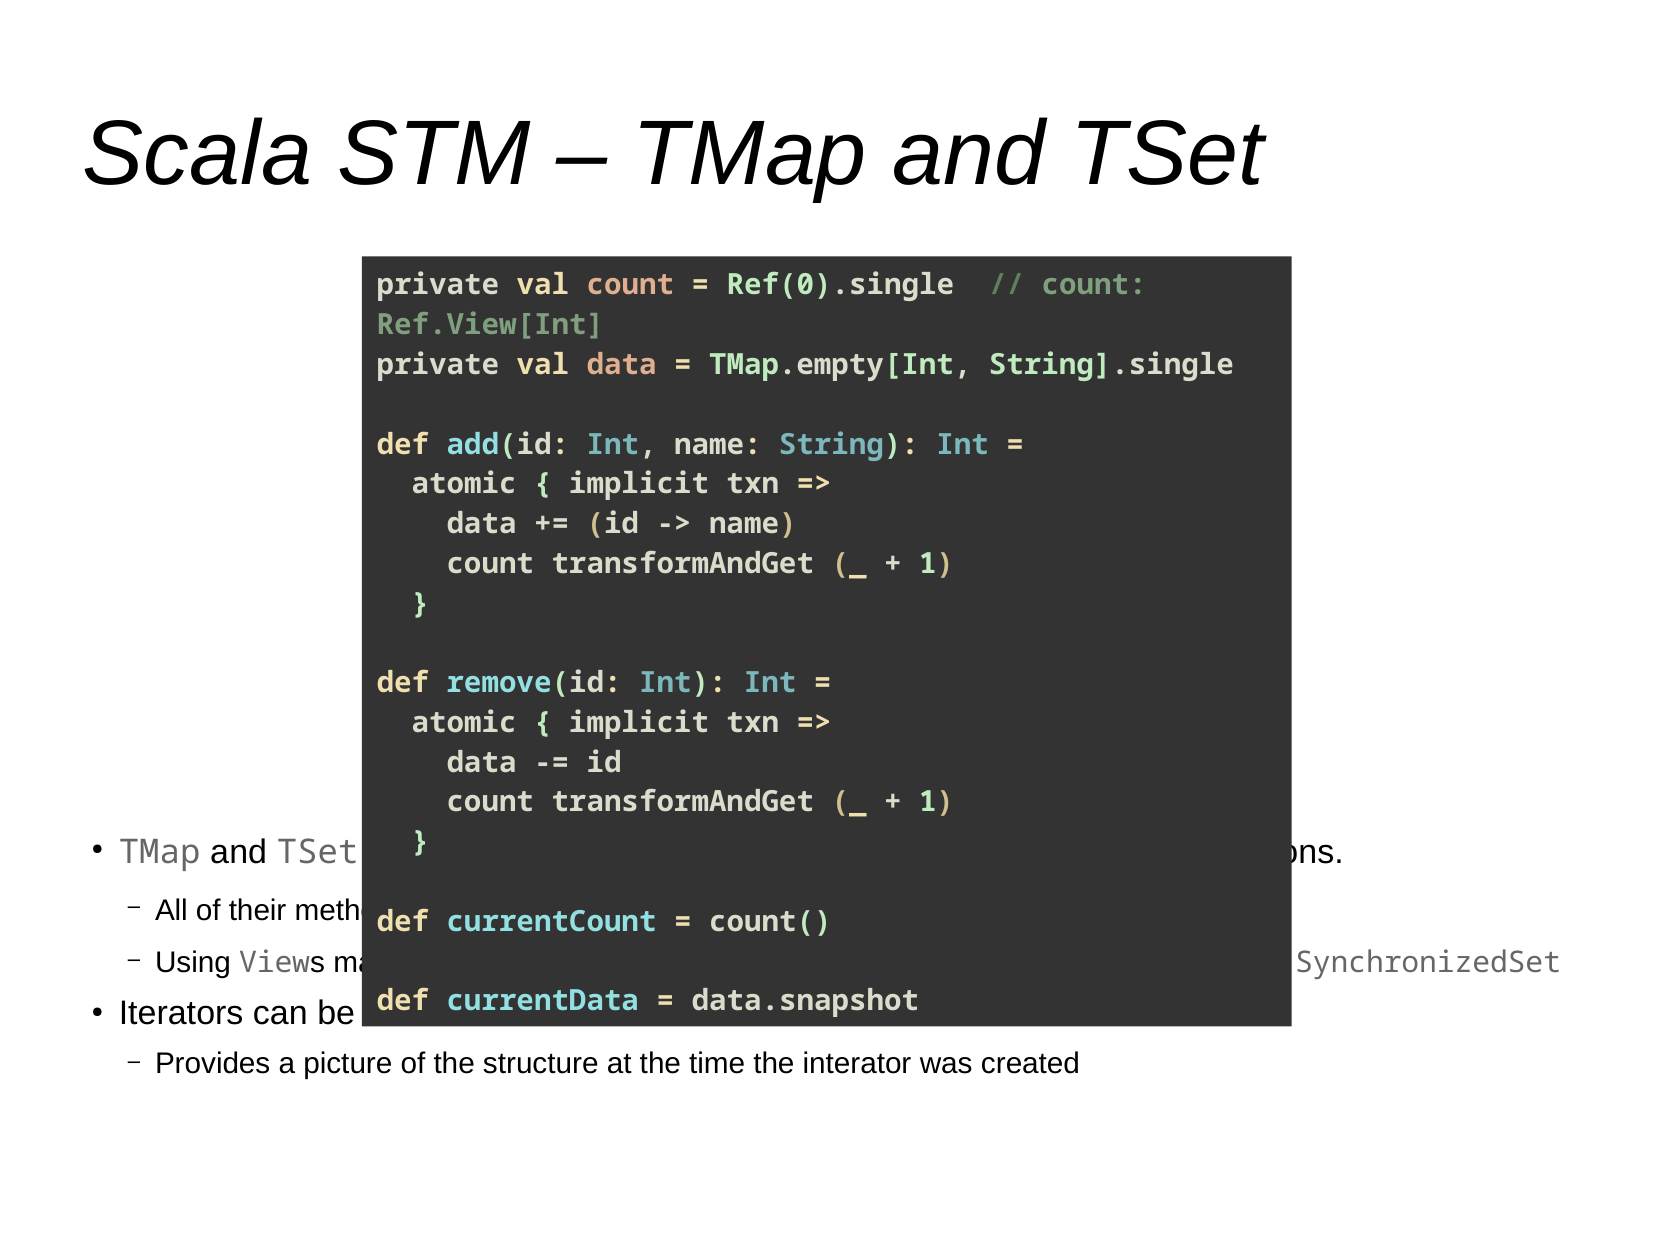

# Scala STM – TMap and TSet
private val count = Ref(0).single // count: Ref.View[Int]
private val data = TMap.empty[Int, String].single
def add(id: Int, name: String): Int =
 atomic { implicit txn =>
 data += (id -> name)
 count transformAndGet (_ + 1)
 }
def remove(id: Int): Int =
 atomic { implicit txn =>
 data -= id
 count transformAndGet (_ + 1)
 }
def currentCount = count()
def currentData = data.snapshot
TMap and TSet provide mutable containers optimized for use within transactions.
All of their methods require an implicit InTxn value
Using Views makes these an almost drop-in replacement for SynchronizedMap and SynchronizedSet
Iterators can be used outside of a transaction
Provides a picture of the structure at the time the interator was created